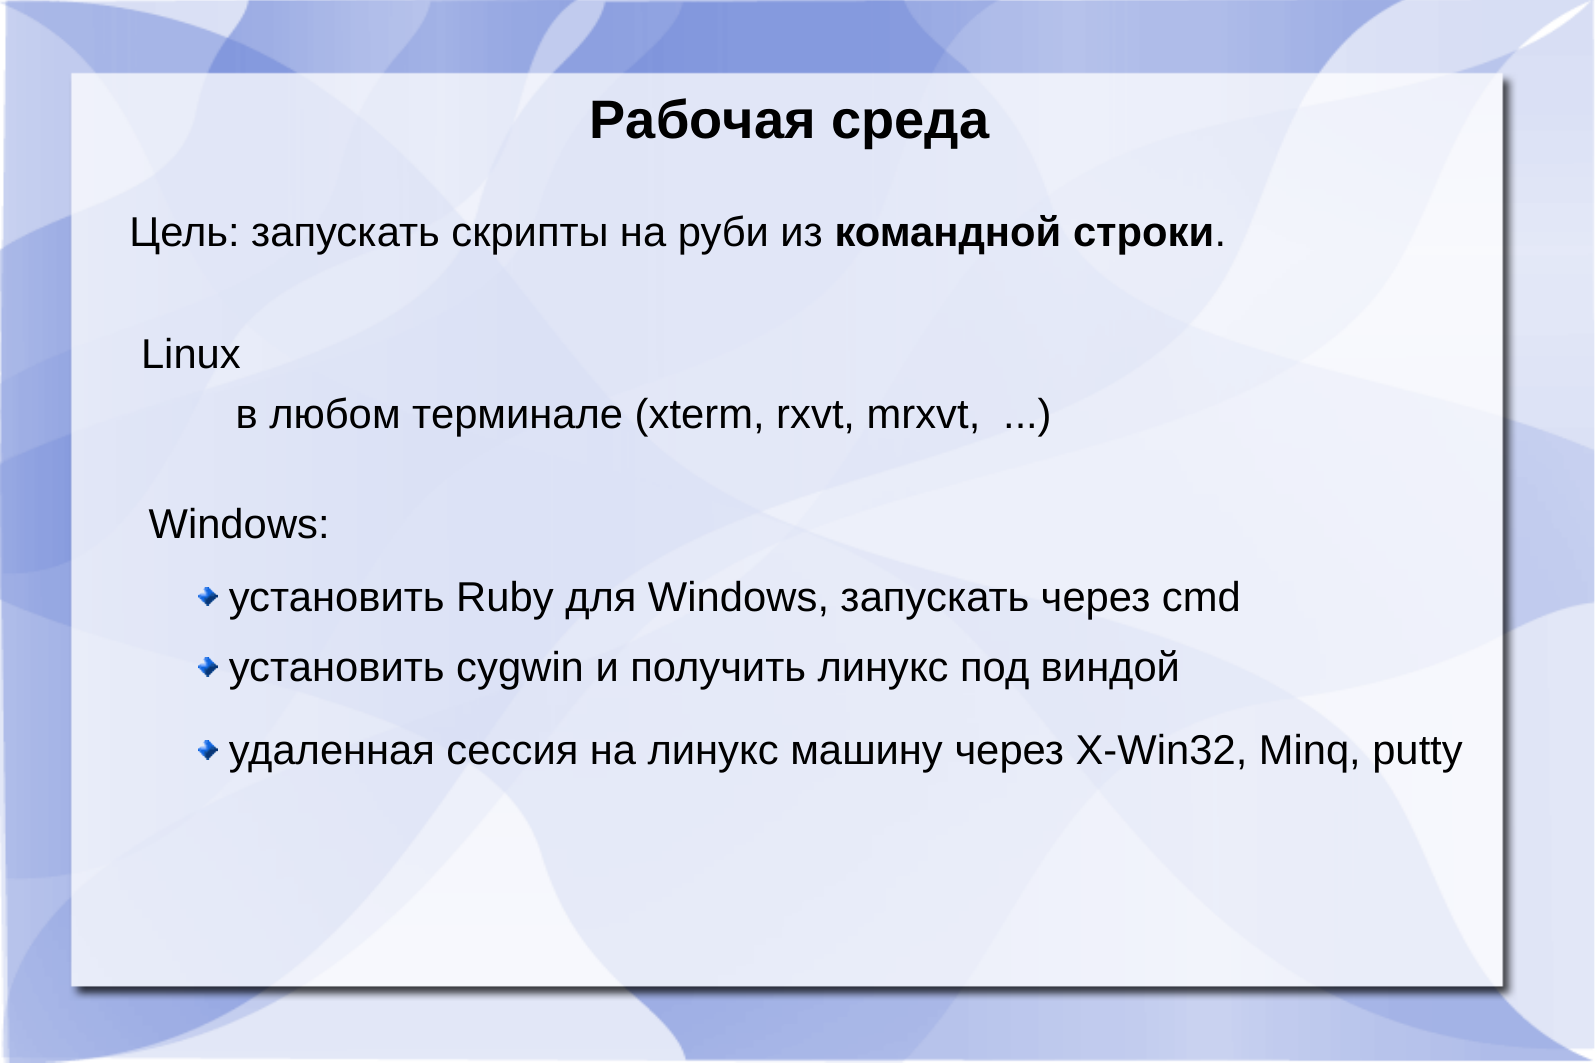

# Рабочая среда
 Цель: запускать скрипты на руби из командной строки.
Linux
 в любом терминале (xterm, rxvt, mrxvt, ...)
Windows:
 установить Ruby для Windows, запускать через cmd
 установить cygwin и получить линукс под виндой
 удаленная сессия на линукс машину через X-Win32, Minq, putty